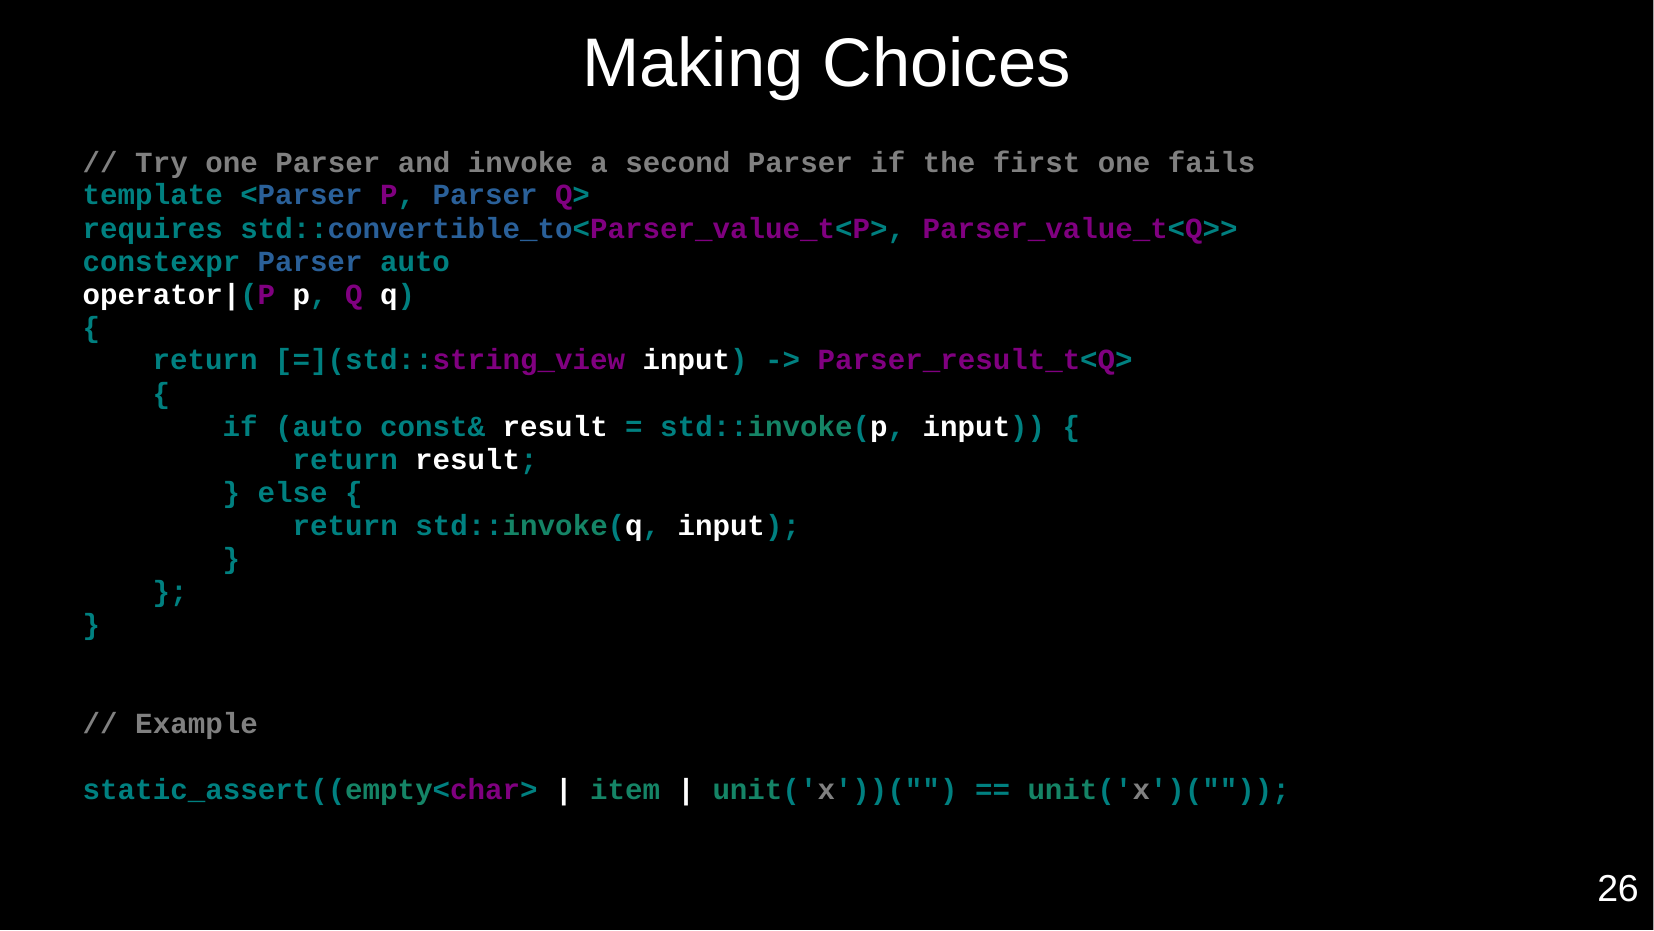

Making Choices
# // Try one Parser and invoke a second Parser if the first one fails
template <Parser P, Parser Q>
requires std::convertible_to<Parser_value_t<P>, Parser_value_t<Q>>
constexpr Parser auto
operator|(P p, Q q)
{
 return [=](std::string_view input) -> Parser_result_t<Q>
 {
 if (auto const& result = std::invoke(p, input)) {
 return result;
 } else {
 return std::invoke(q, input);
 }
 };
}
// Example
static_assert((empty<char> | item | unit('x'))("") == unit('x')(""));